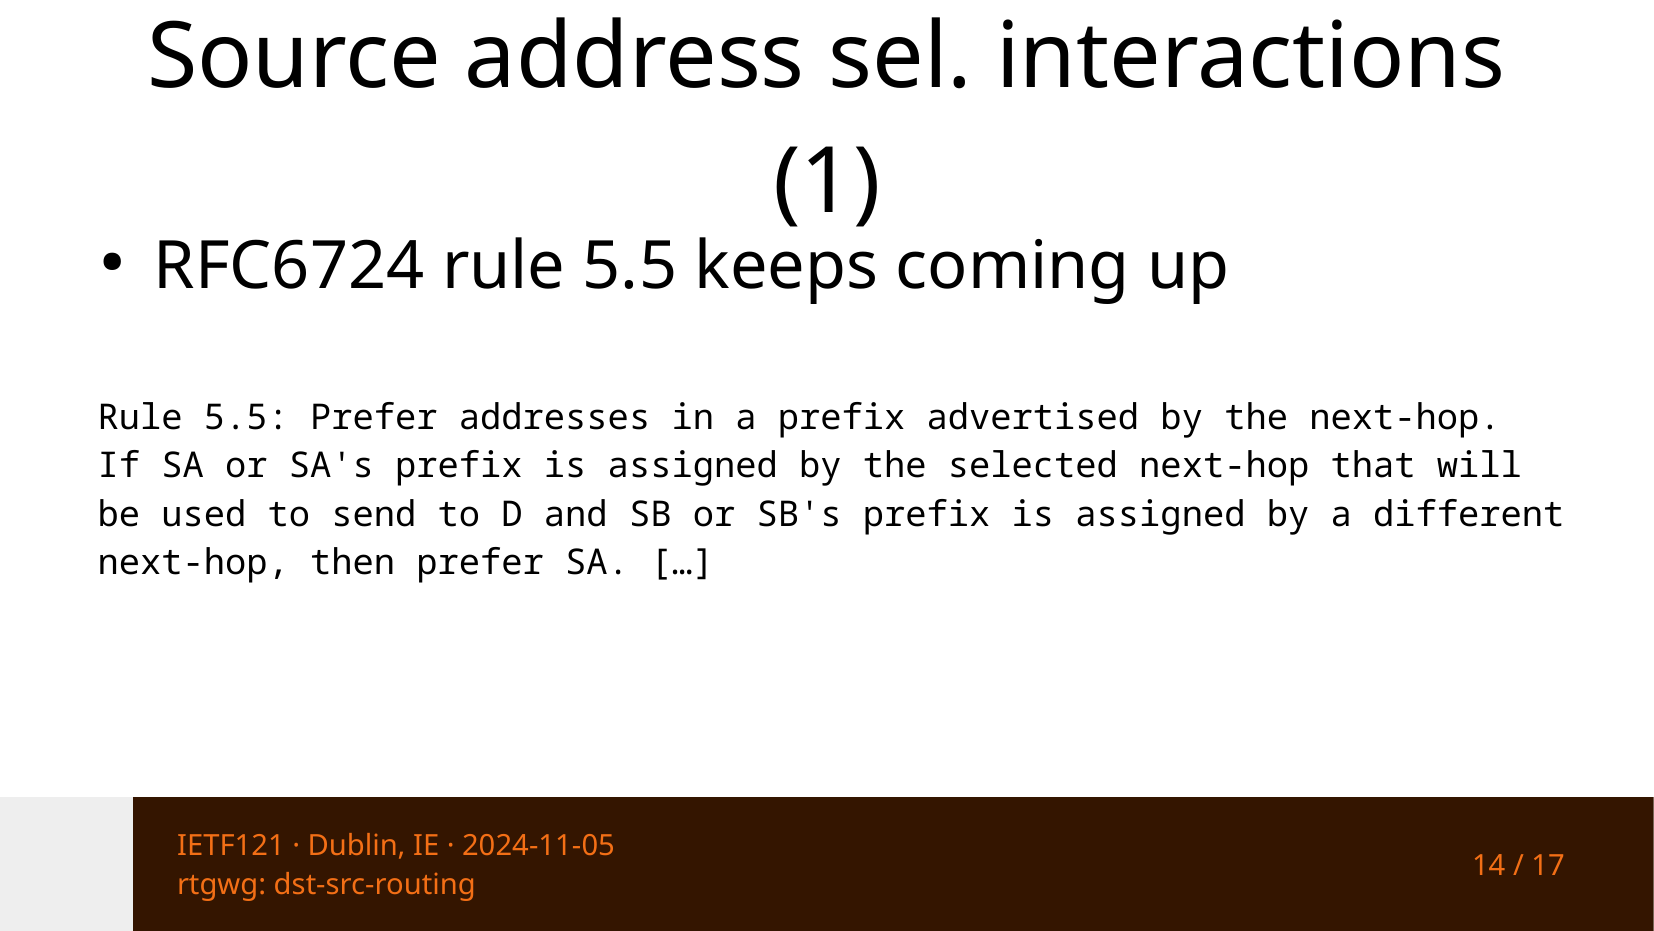

# Source address sel. interactions (1)
RFC6724 rule 5.5 keeps coming up
Rule 5.5: Prefer addresses in a prefix advertised by the next-hop.
If SA or SA's prefix is assigned by the selected next-hop that will
be used to send to D and SB or SB's prefix is assigned by a different
next-hop, then prefer SA. […]
SiNOG7 · Ljubljana
14